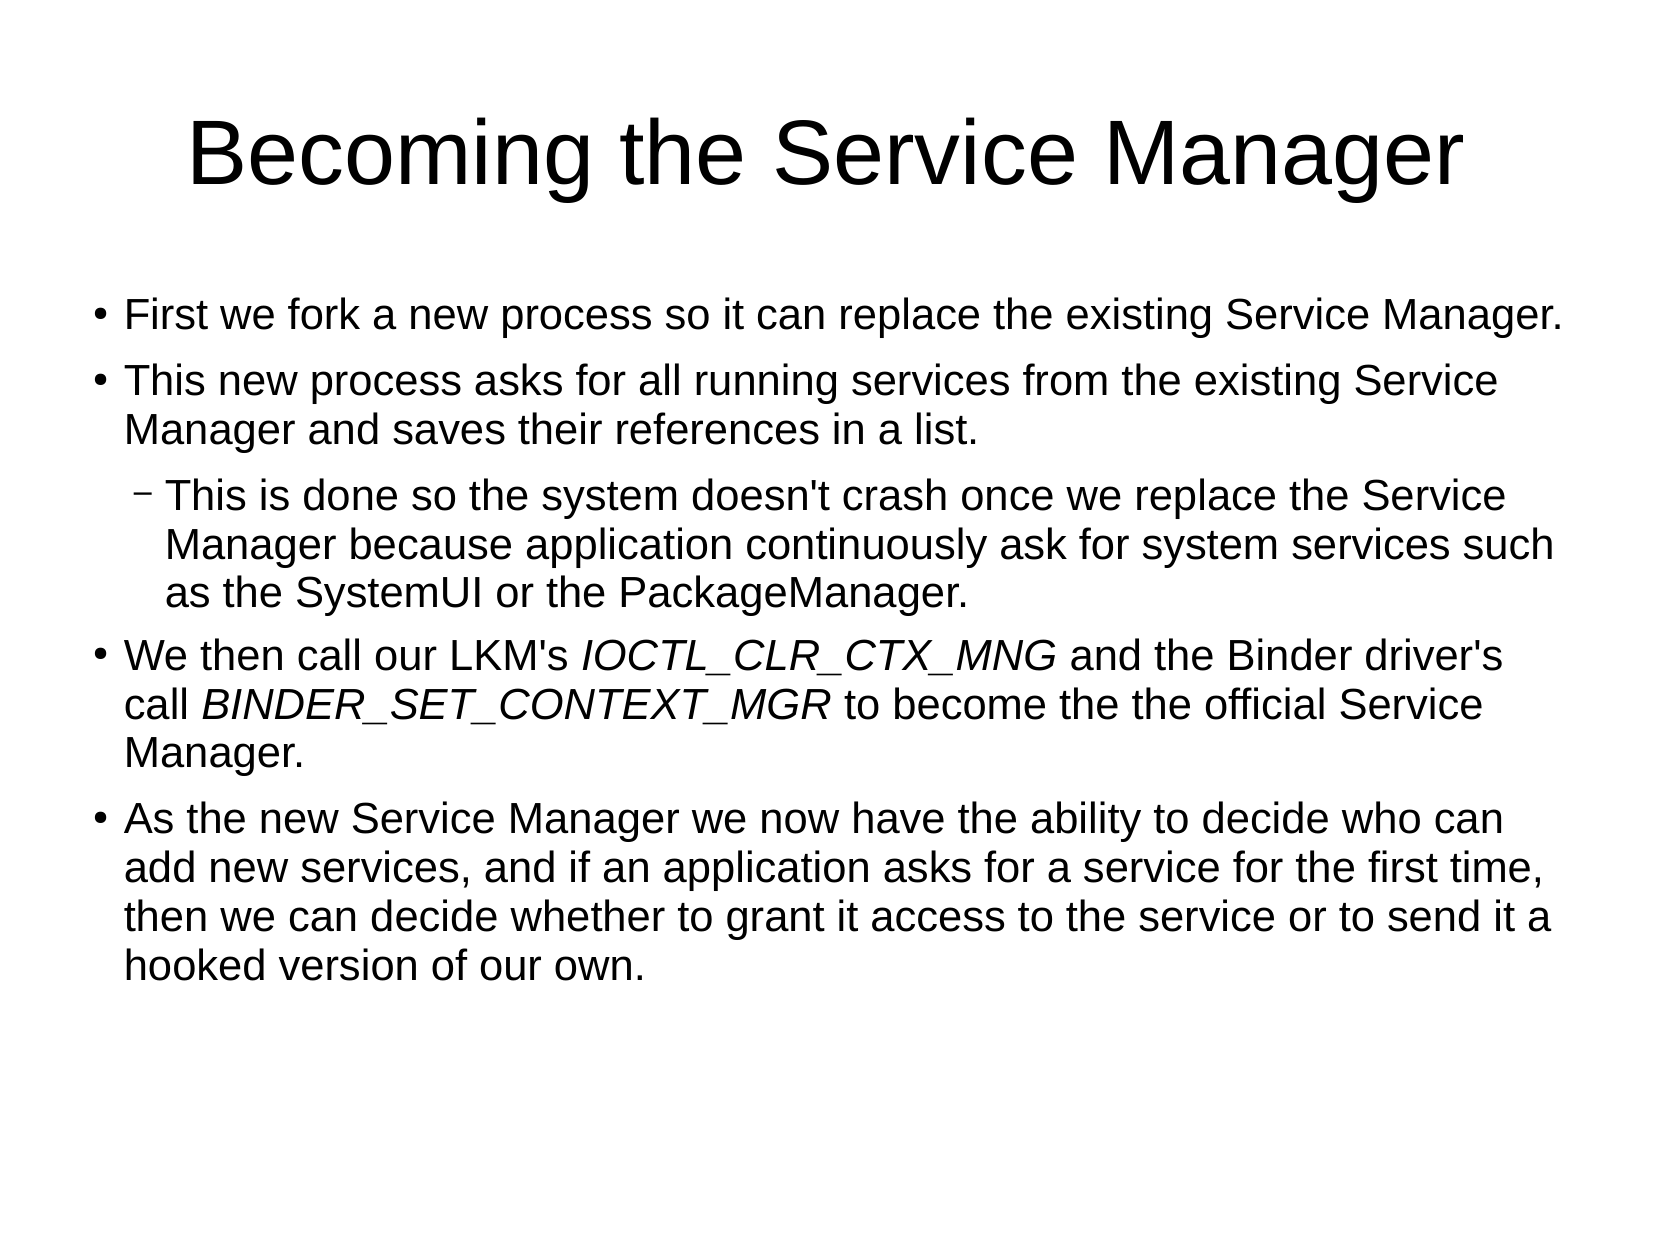

# Becoming the Service Manager
First we fork a new process so it can replace the existing Service Manager.
This new process asks for all running services from the existing Service Manager and saves their references in a list.
This is done so the system doesn't crash once we replace the Service Manager because application continuously ask for system services such as the SystemUI or the PackageManager.
We then call our LKM's IOCTL_CLR_CTX_MNG and the Binder driver's call BINDER_SET_CONTEXT_MGR to become the the official Service Manager.
As the new Service Manager we now have the ability to decide who can add new services, and if an application asks for a service for the first time, then we can decide whether to grant it access to the service or to send it a hooked version of our own.